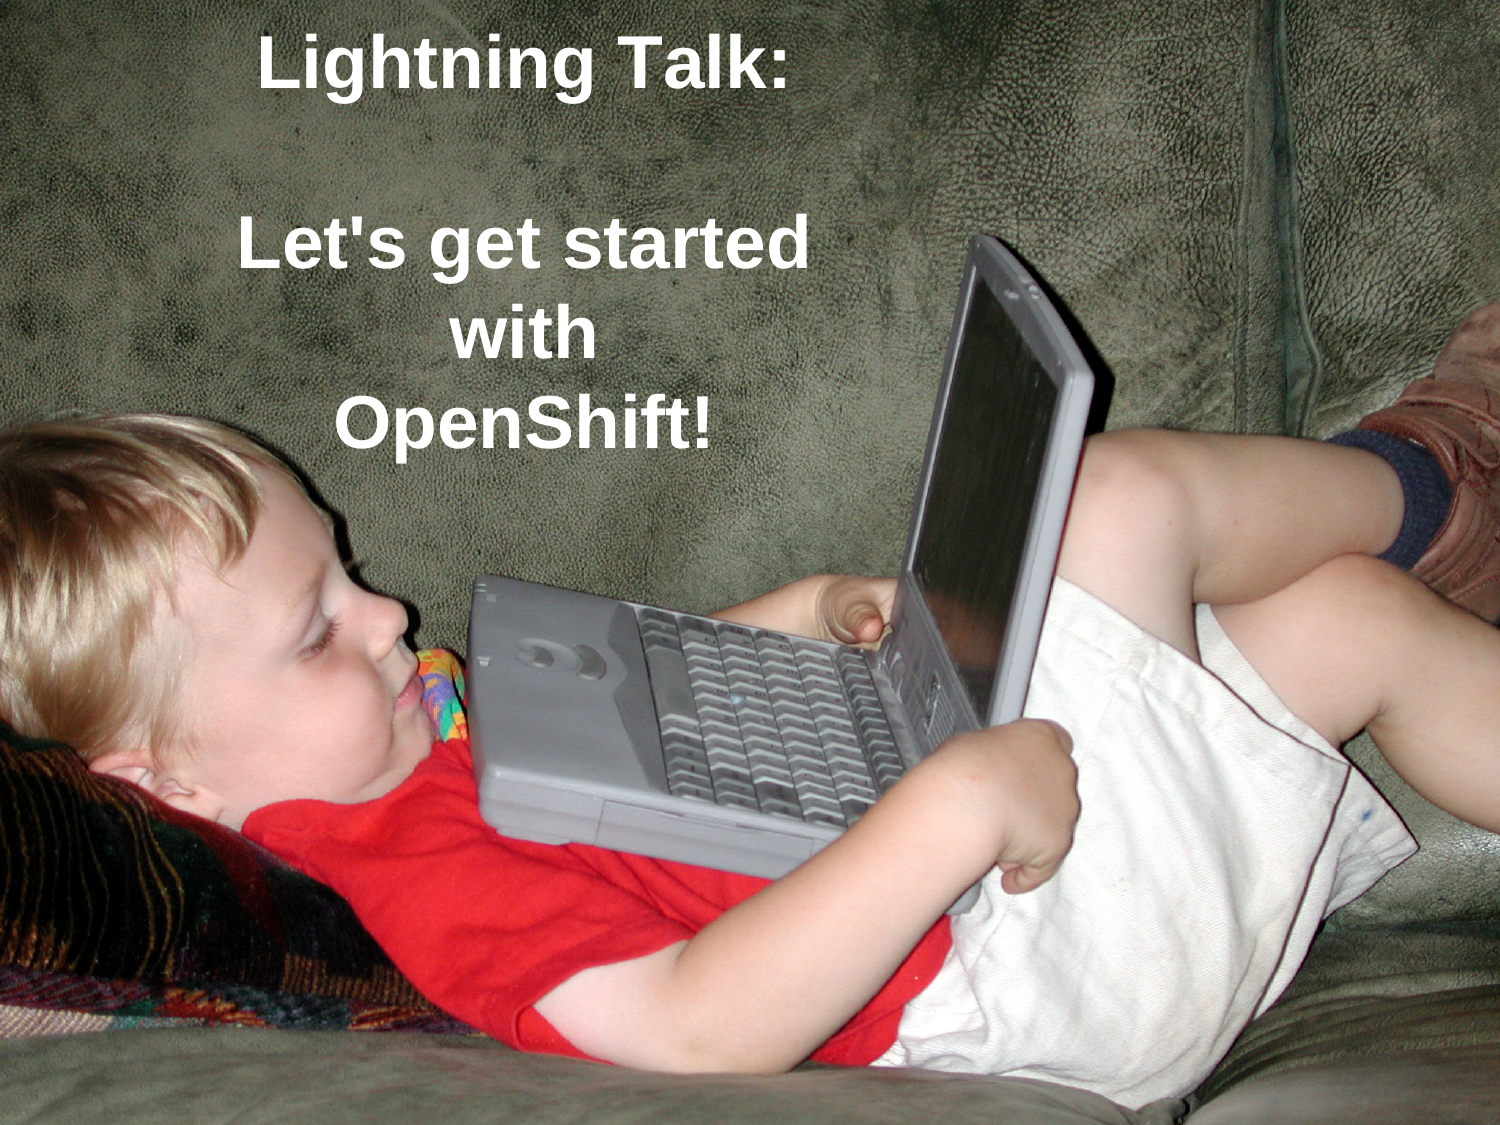

Lightning Talk:
Let's get started
with
OpenShift!